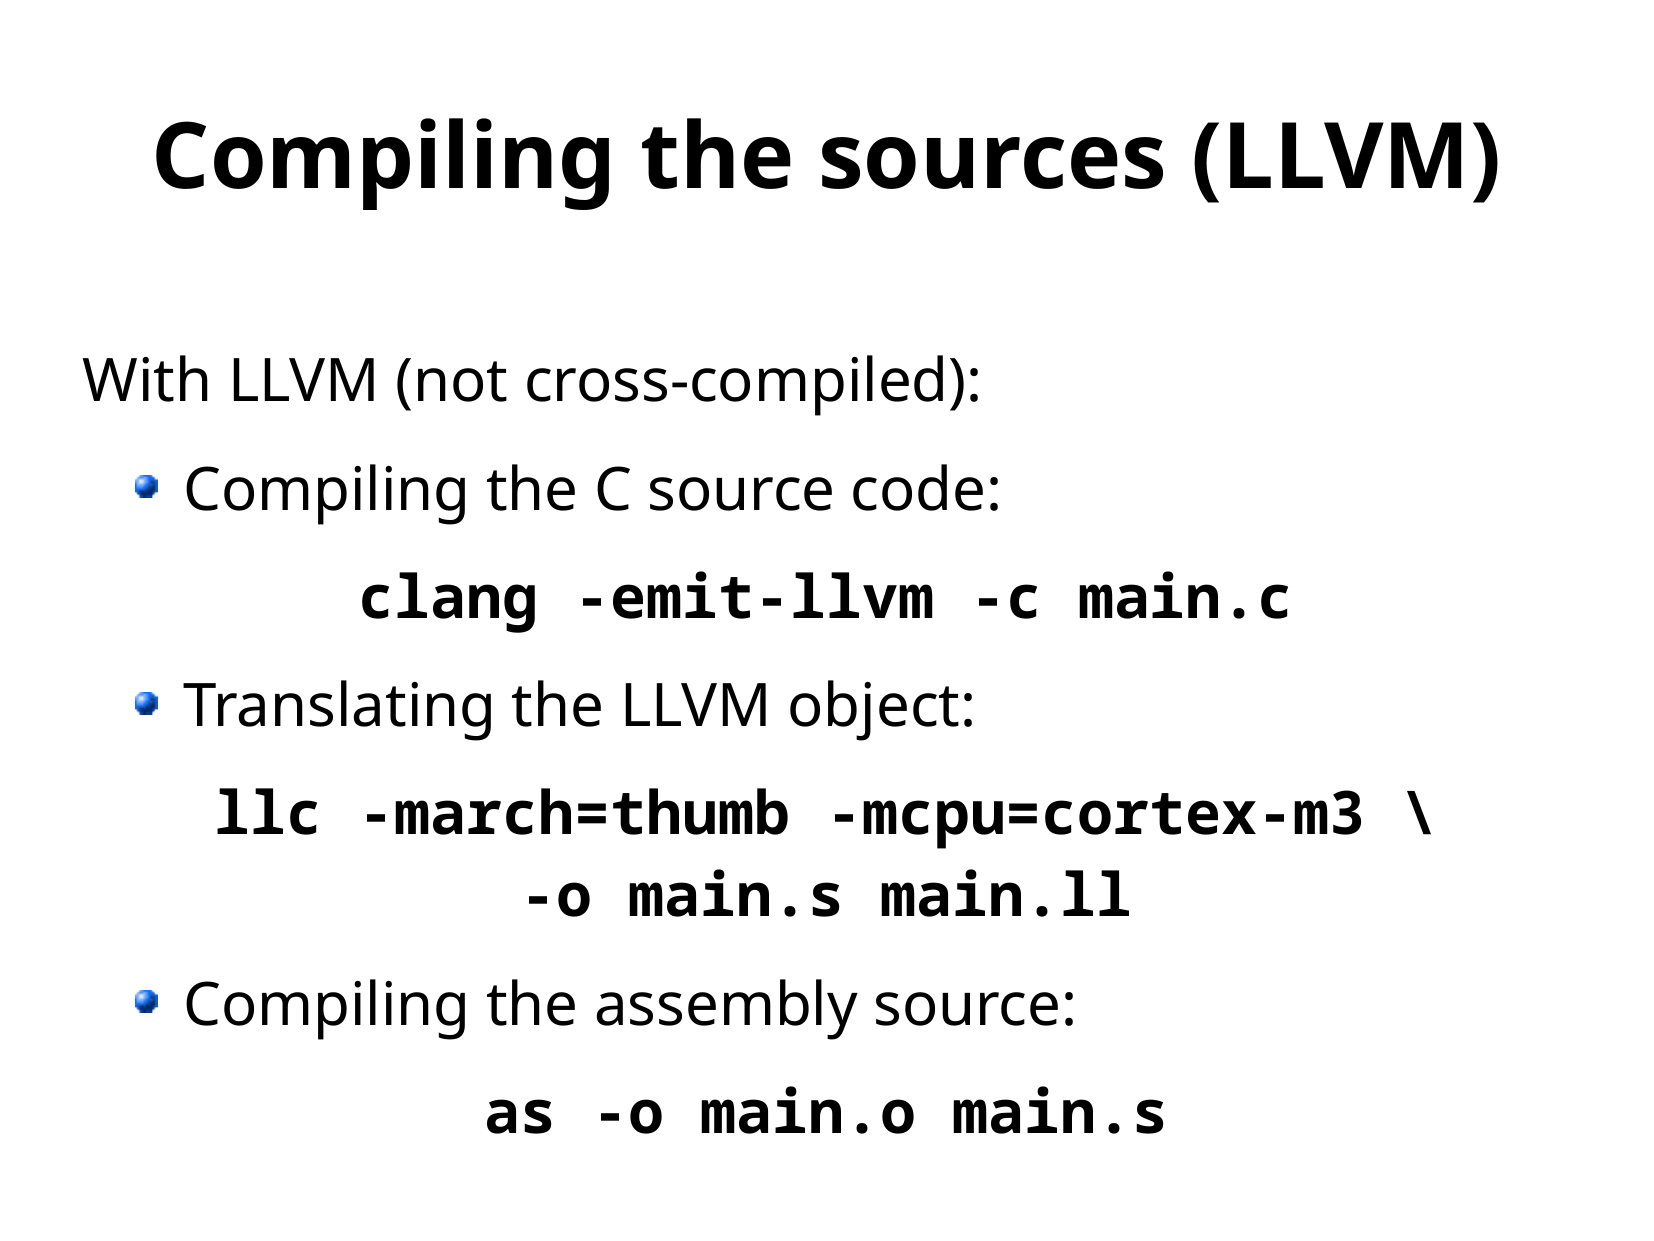

# Compiling the sources (LLVM)
With LLVM (not cross-compiled):
Compiling the C source code:
clang -emit-llvm -c main.c
Translating the LLVM object:
llc -march=thumb -mcpu=cortex-m3 \
-o main.s main.ll
Compiling the assembly source:
as -o main.o main.s